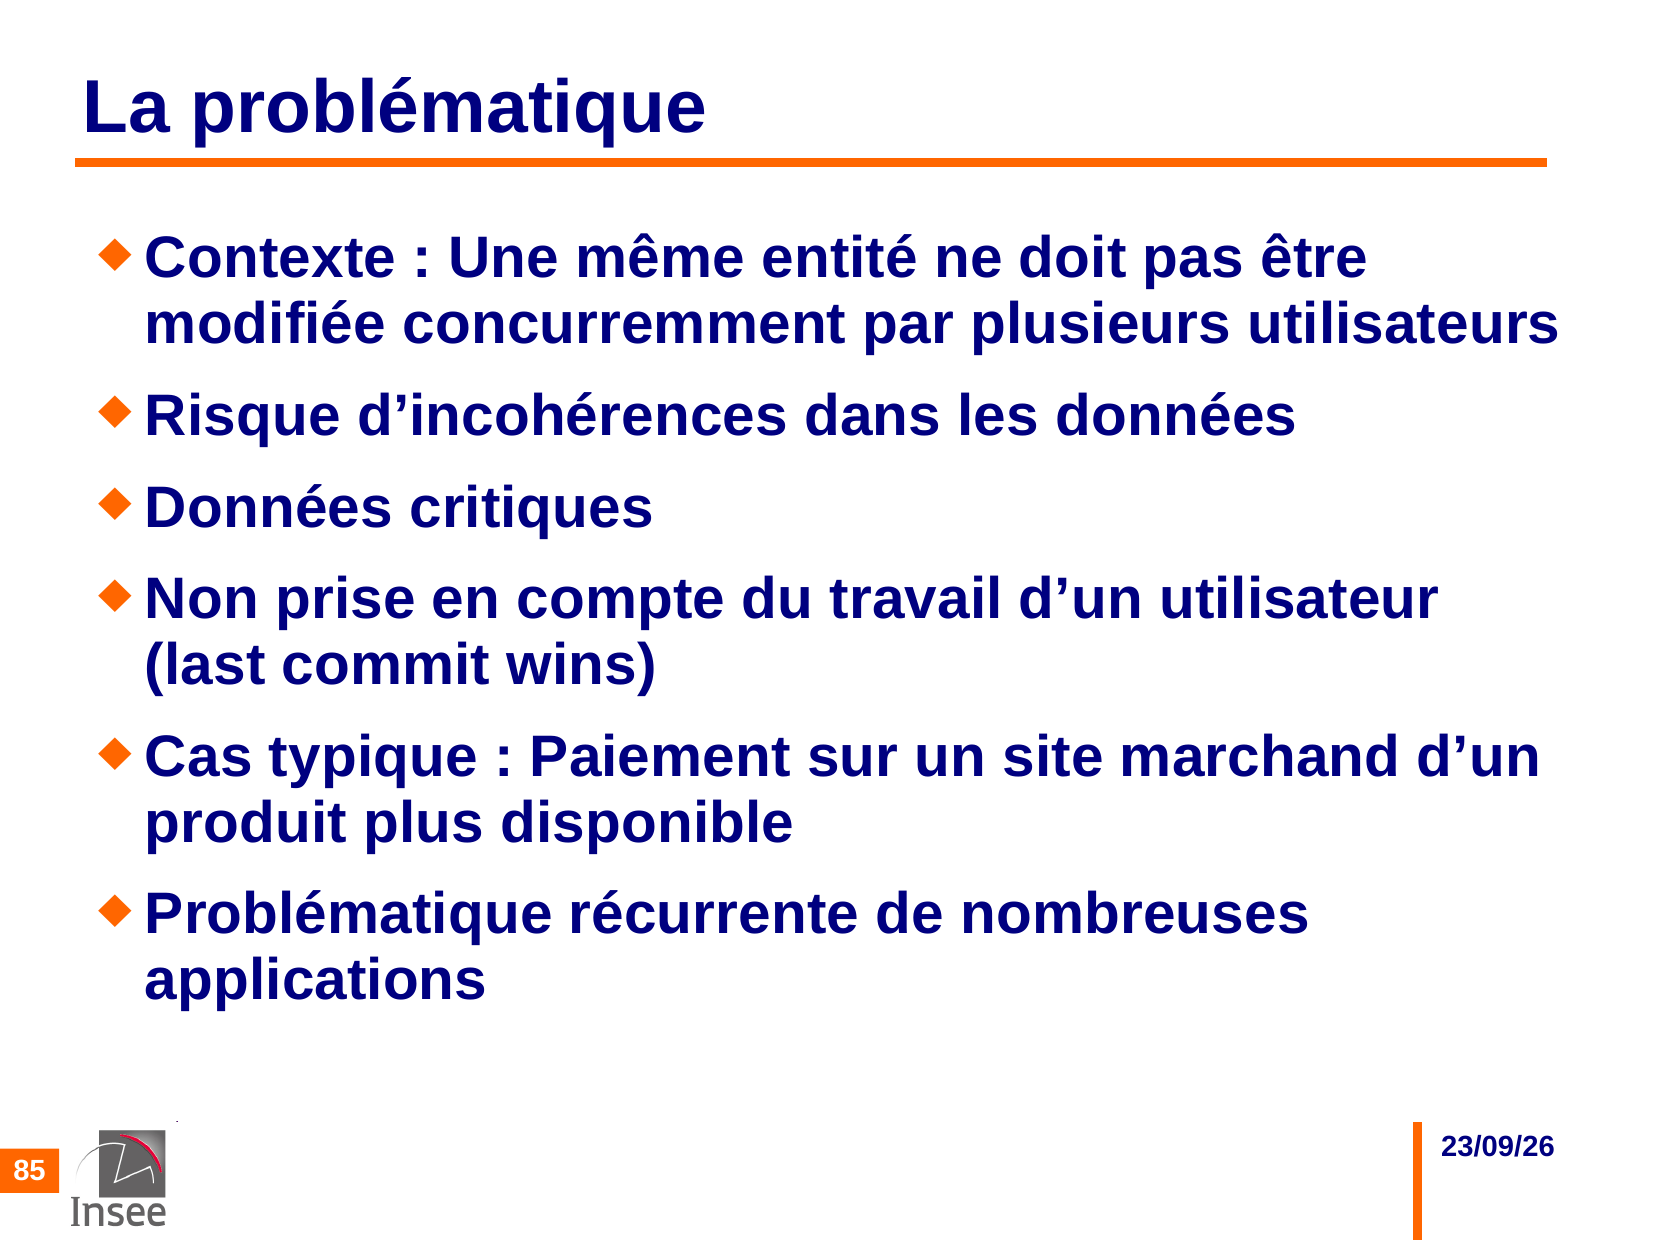

# La problématique
Contexte : Une même entité ne doit pas être modifiée concurremment par plusieurs utilisateurs
Risque d’incohérences dans les données
Données critiques
Non prise en compte du travail d’un utilisateur (last commit wins)
Cas typique : Paiement sur un site marchand d’un produit plus disponible
Problématique récurrente de nombreuses applications
85